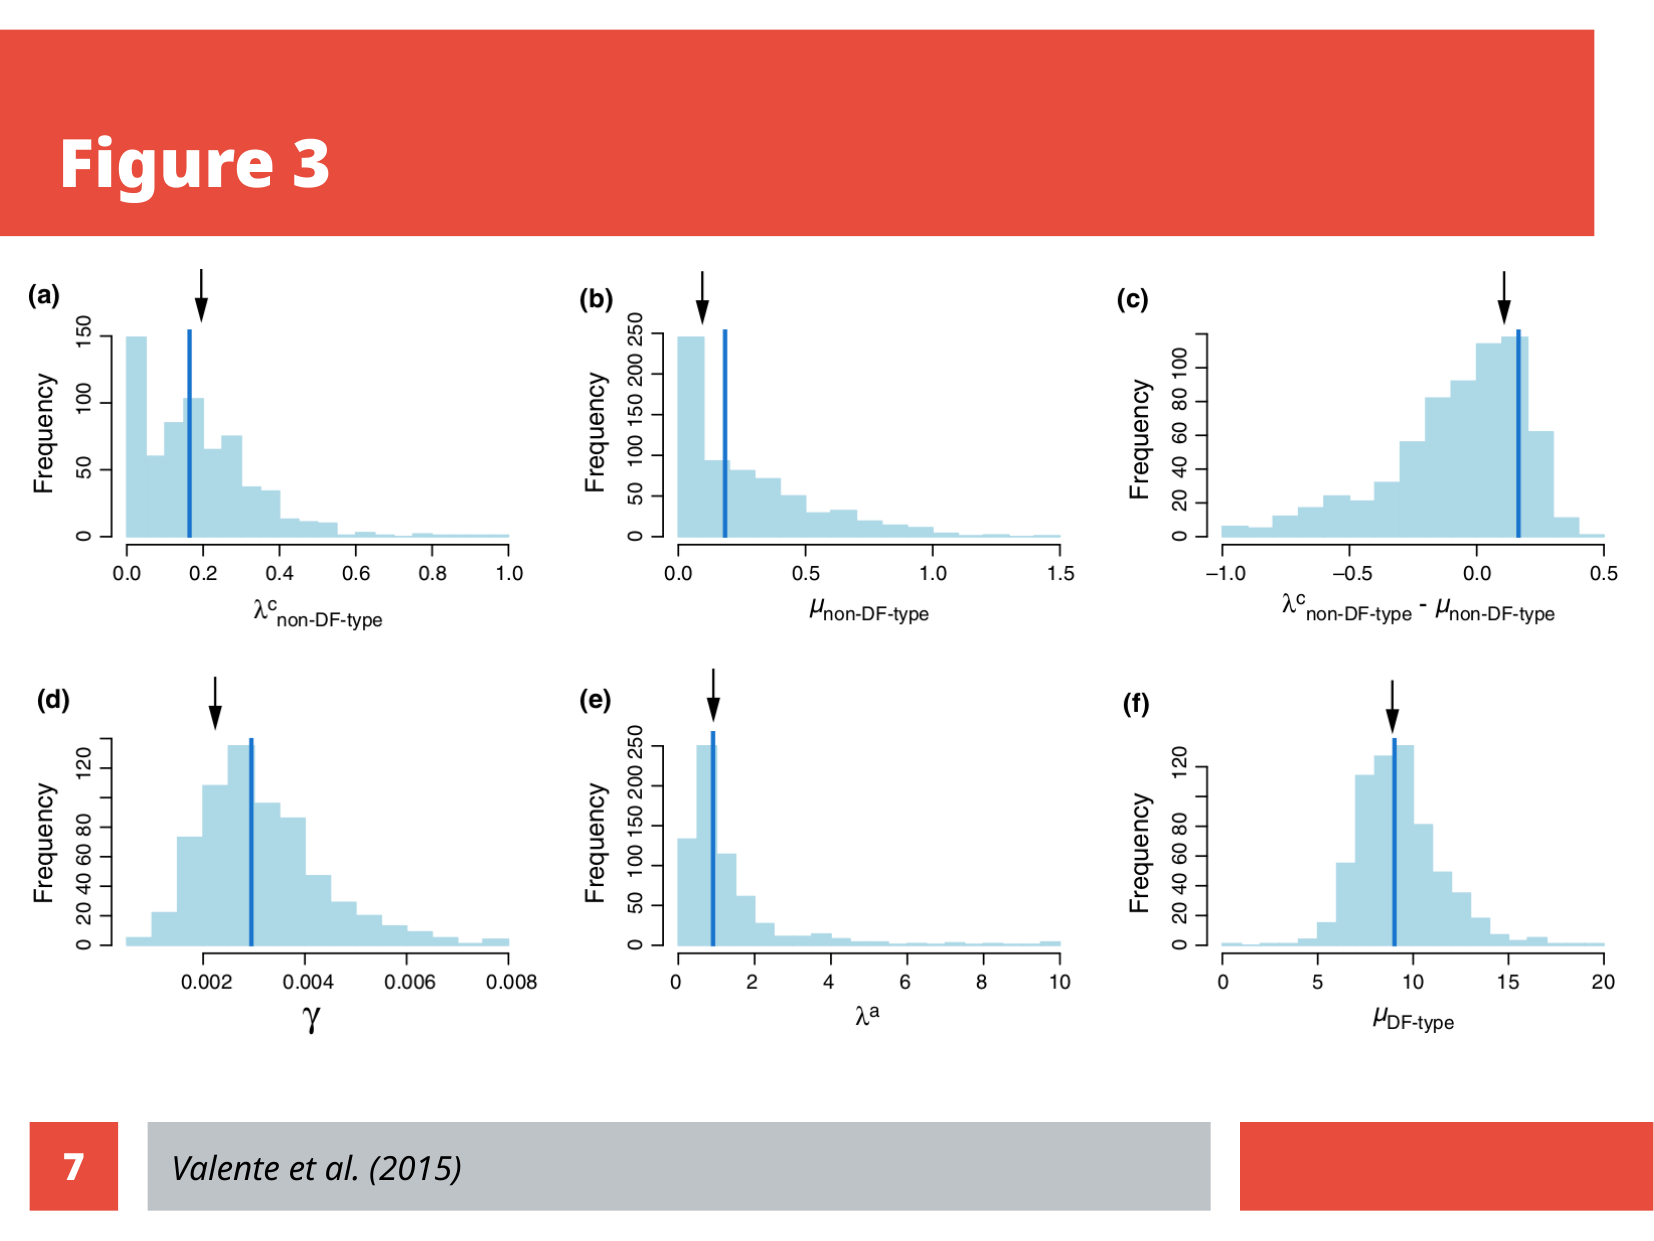

# Figure 3
7
Valente et al. (2015)